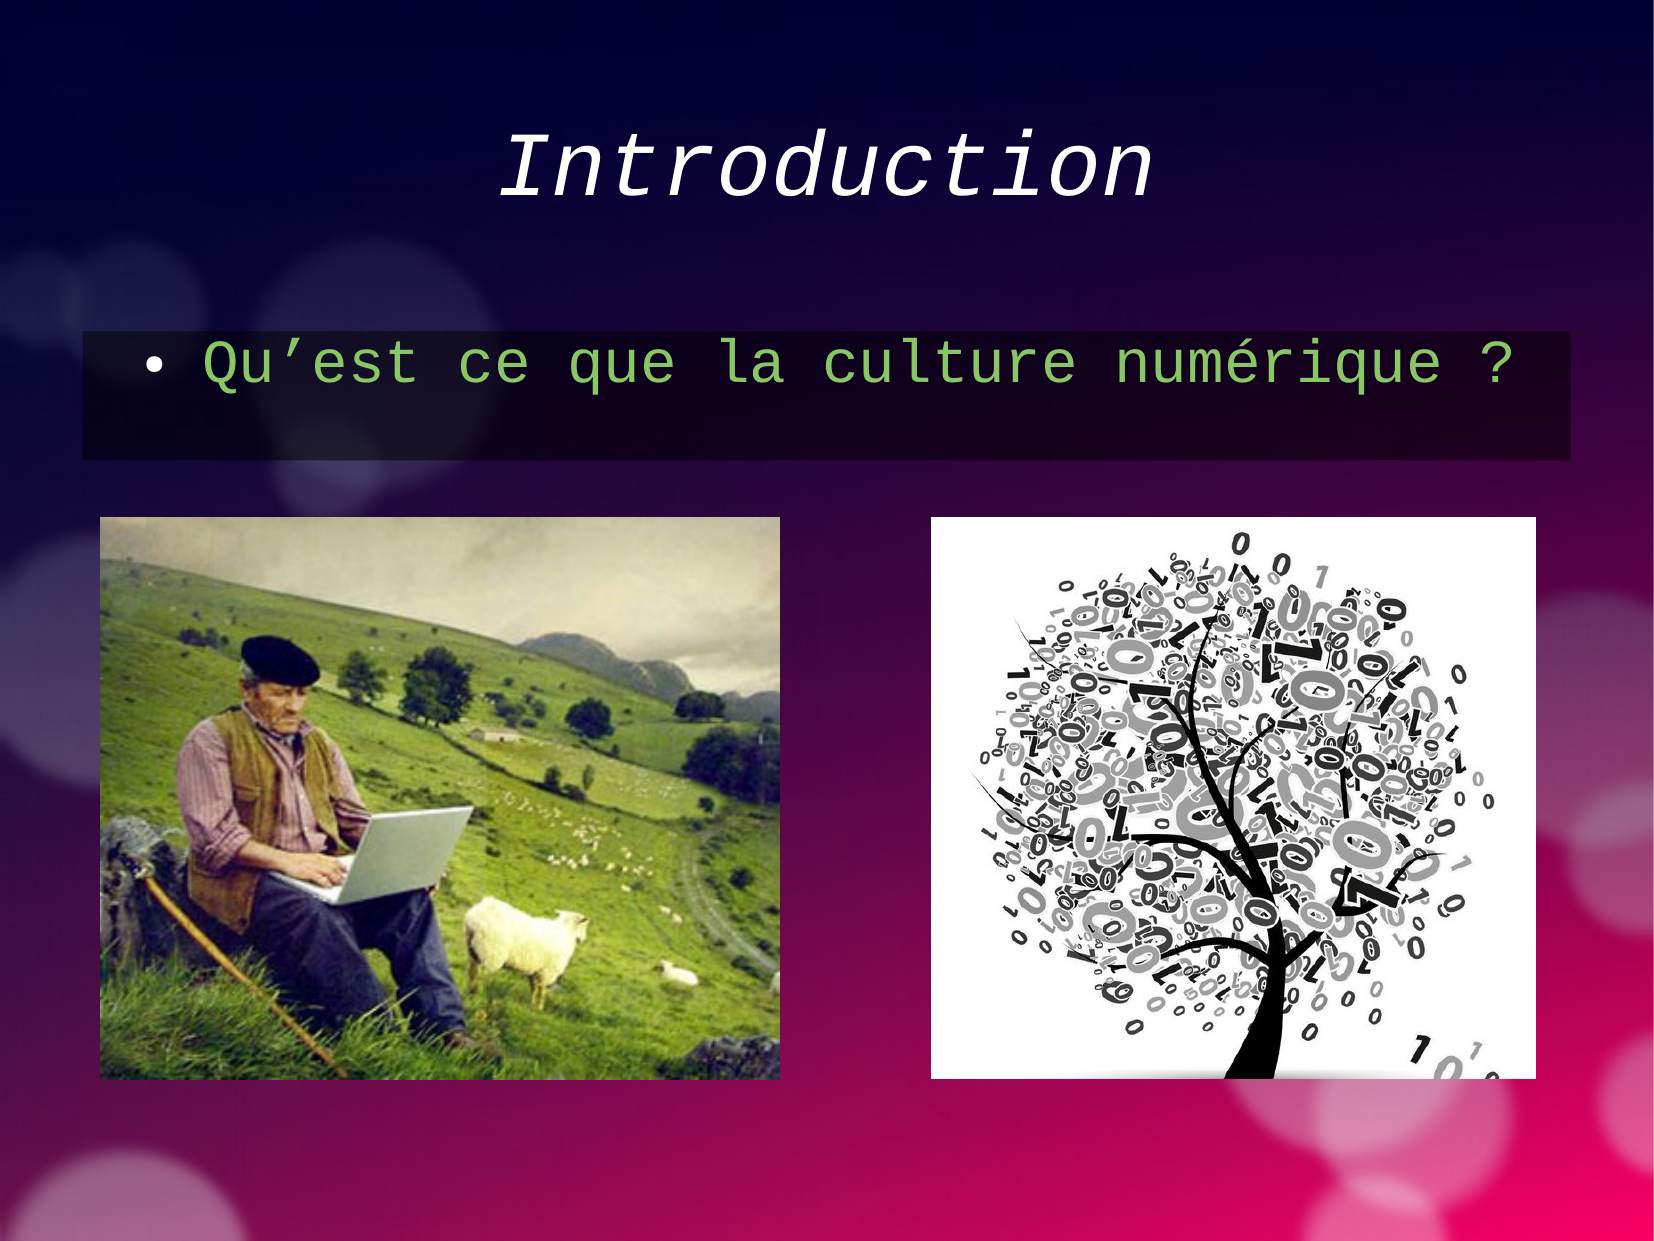

# Introduction
Qu’est ce que la culture numérique ?